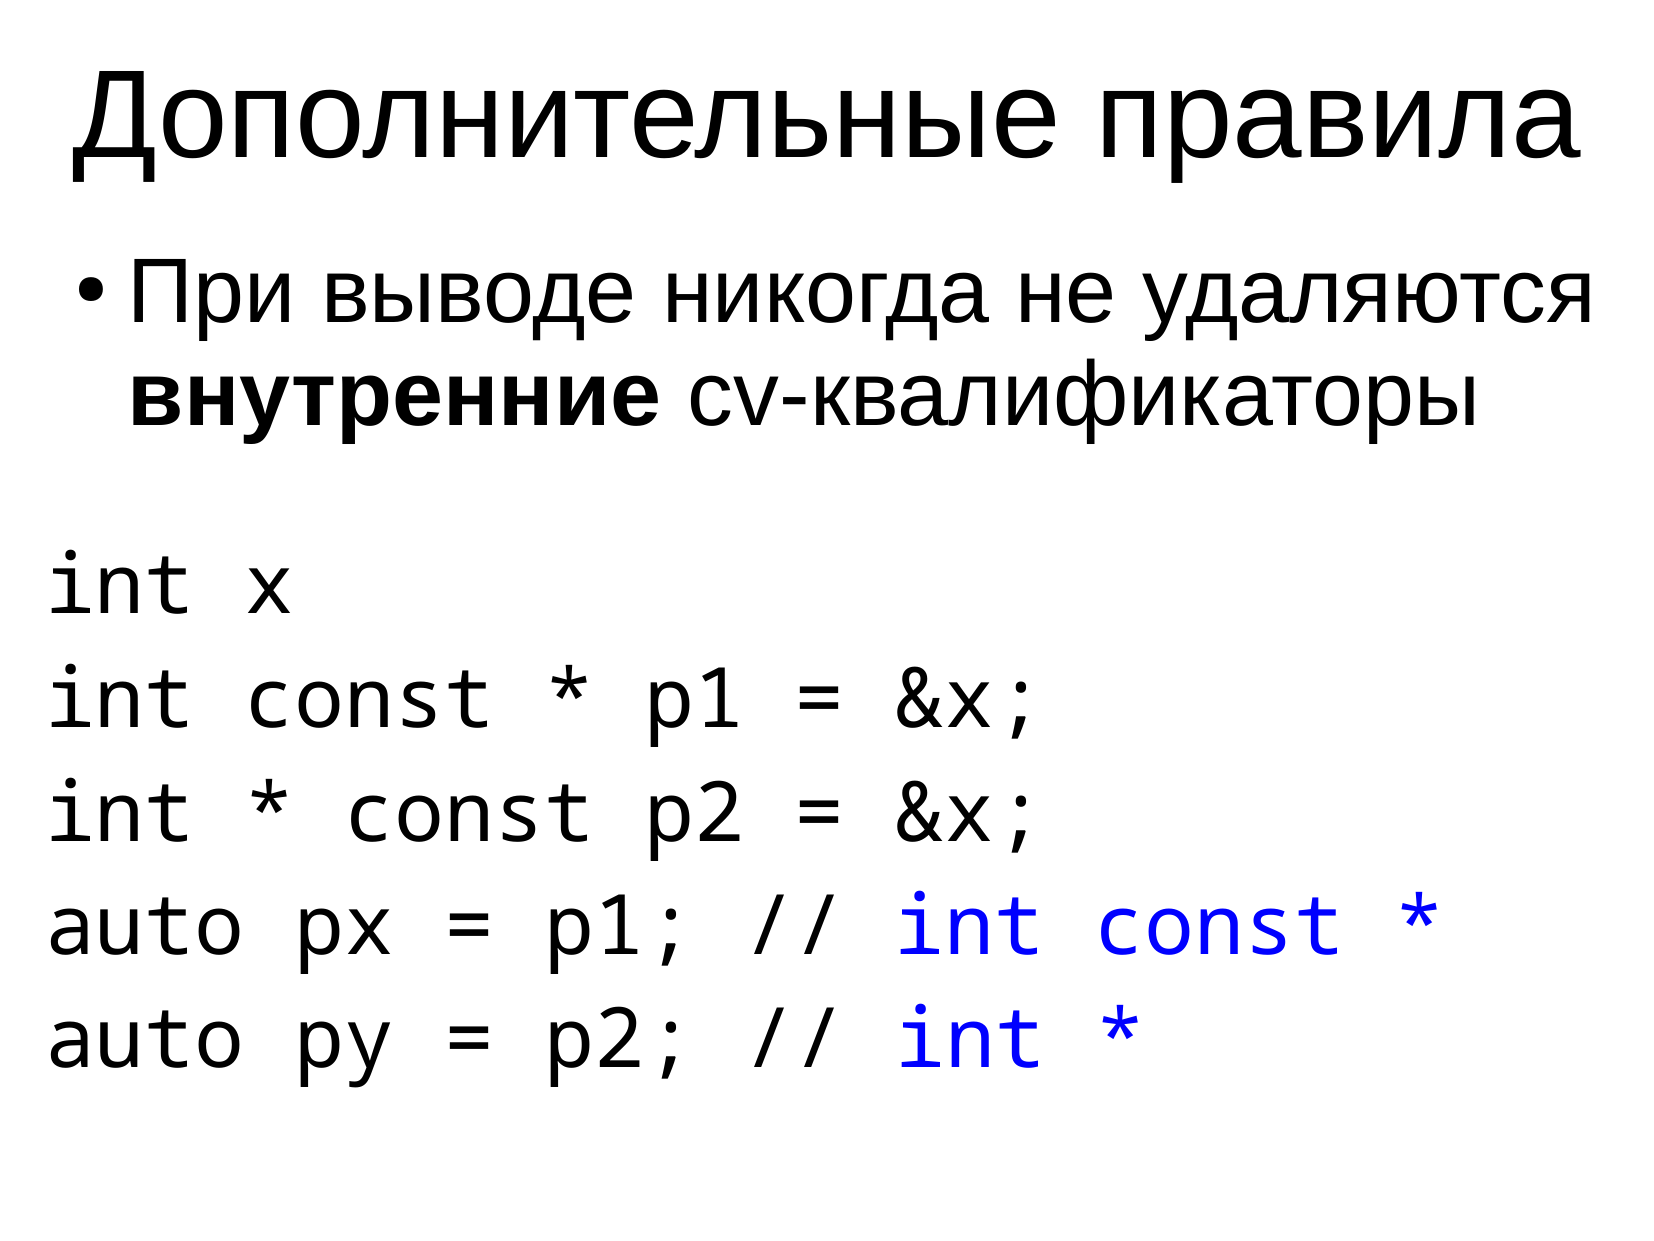

# Дополнительные правила
При выводе никогда не удаляются внутренние cv-квалификаторы
int x
int const * p1 = &x;
int * const p2 = &x;
auto px = p1; // int const *
auto py = p2; // int *